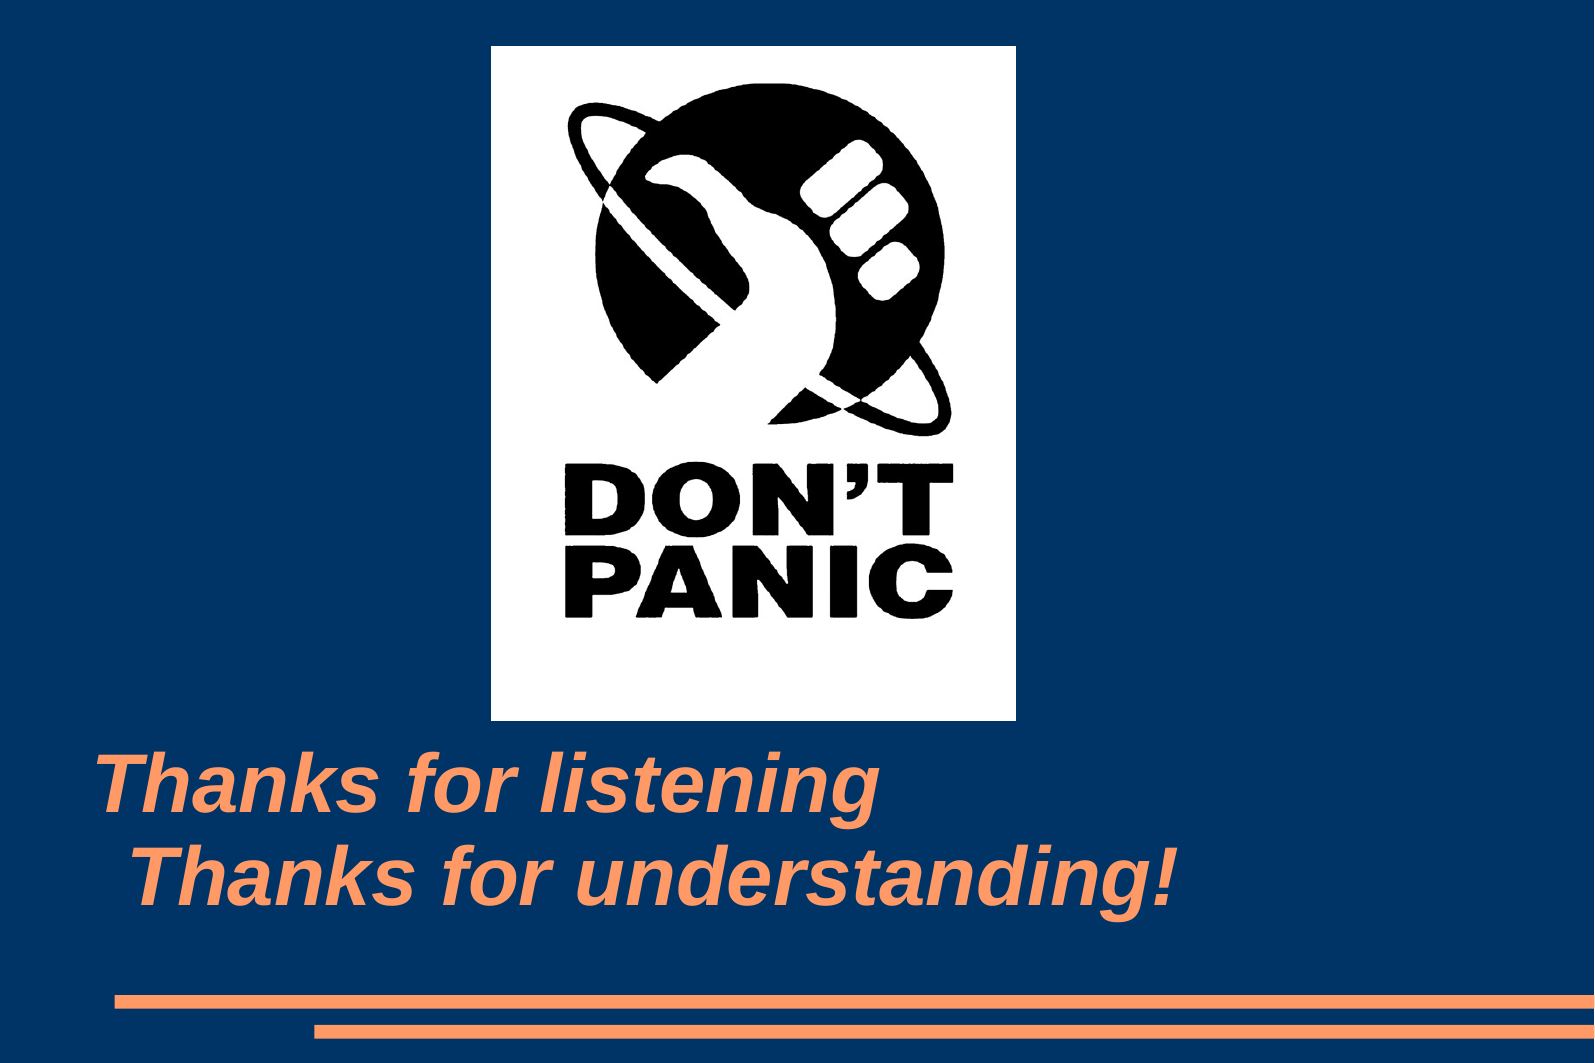

# Thanks for listening Thanks for understanding!